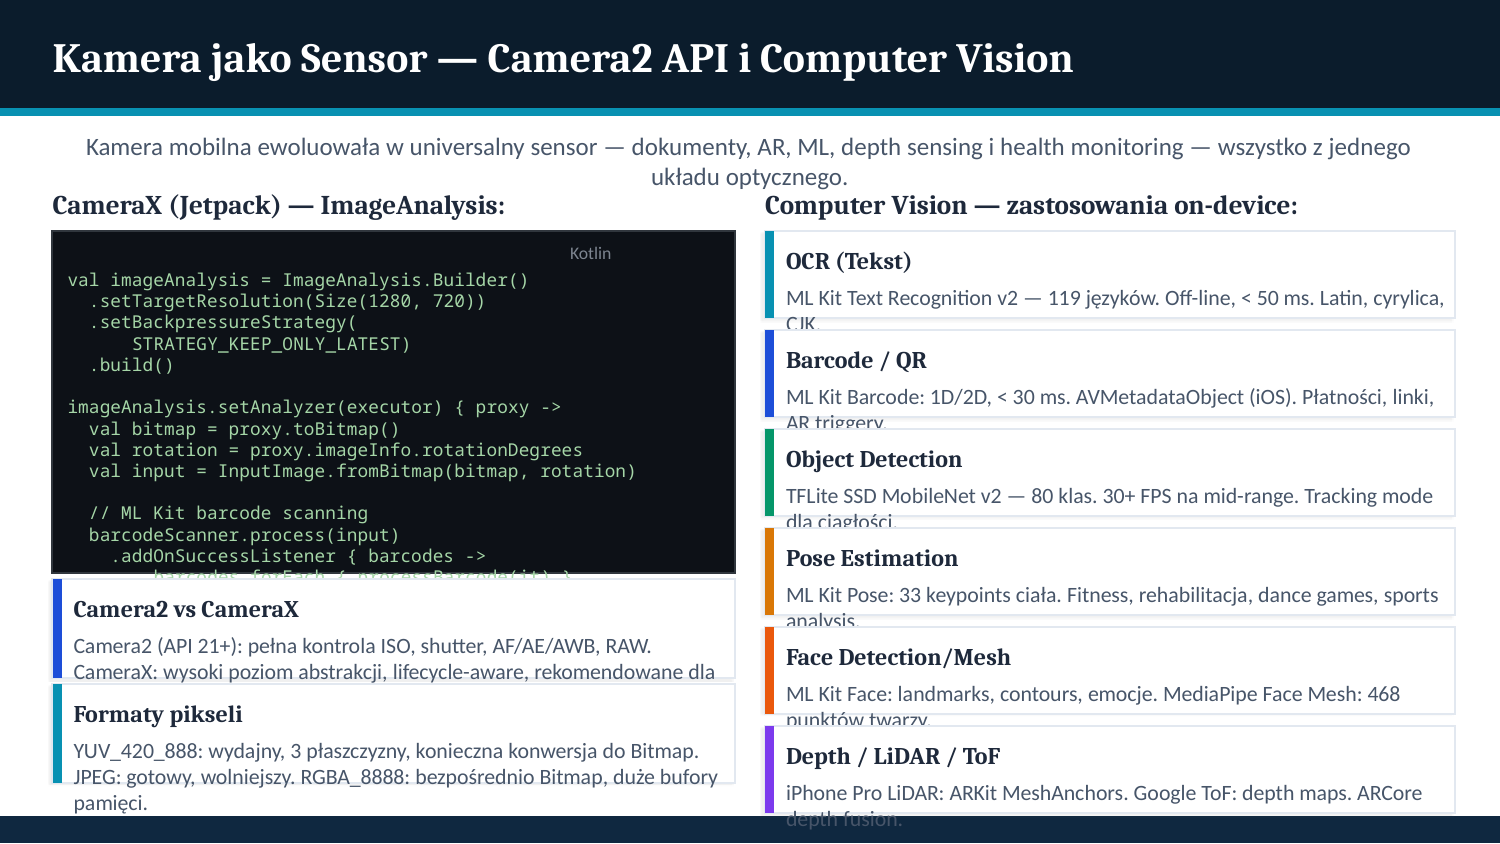

Kamera jako Sensor — Camera2 API i Computer Vision
Kamera mobilna ewoluowała w universalny sensor — dokumenty, AR, ML, depth sensing i health monitoring — wszystko z jednego układu optycznego.
CameraX (Jetpack) — ImageAnalysis:
Computer Vision — zastosowania on-device:
Kotlin
OCR (Tekst)
val imageAnalysis = ImageAnalysis.Builder()
 .setTargetResolution(Size(1280, 720))
 .setBackpressureStrategy(
 STRATEGY_KEEP_ONLY_LATEST)
 .build()
imageAnalysis.setAnalyzer(executor) { proxy ->
 val bitmap = proxy.toBitmap()
 val rotation = proxy.imageInfo.rotationDegrees
 val input = InputImage.fromBitmap(bitmap, rotation)
 // ML Kit barcode scanning
 barcodeScanner.process(input)
 .addOnSuccessListener { barcodes ->
 barcodes.forEach { processBarcode(it) }
 }
 .addOnCompleteListener { proxy.close() }
}
ML Kit Text Recognition v2 — 119 języków. Off-line, < 50 ms. Latin, cyrylica, CJK.
Barcode / QR
ML Kit Barcode: 1D/2D, < 30 ms. AVMetadataObject (iOS). Płatności, linki, AR triggery.
Object Detection
TFLite SSD MobileNet v2 — 80 klas. 30+ FPS na mid-range. Tracking mode dla ciągłości.
Pose Estimation
ML Kit Pose: 33 keypoints ciała. Fitness, rehabilitacja, dance games, sports analysis.
Camera2 vs CameraX
Camera2 (API 21+): pełna kontrola ISO, shutter, AF/AE/AWB, RAW. CameraX: wysoki poziom abstrakcji, lifecycle-aware, rekomendowane dla ML. AVFoundation (iOS): analogicznie.
Face Detection/Mesh
ML Kit Face: landmarks, contours, emocje. MediaPipe Face Mesh: 468 punktów twarzy.
Formaty pikseli
Depth / LiDAR / ToF
YUV_420_888: wydajny, 3 płaszczyzny, konieczna konwersja do Bitmap. JPEG: gotowy, wolniejszy. RGBA_8888: bezpośrednio Bitmap, duże bufory pamięci.
iPhone Pro LiDAR: ARKit MeshAnchors. Google ToF: depth maps. ARCore depth fusion.